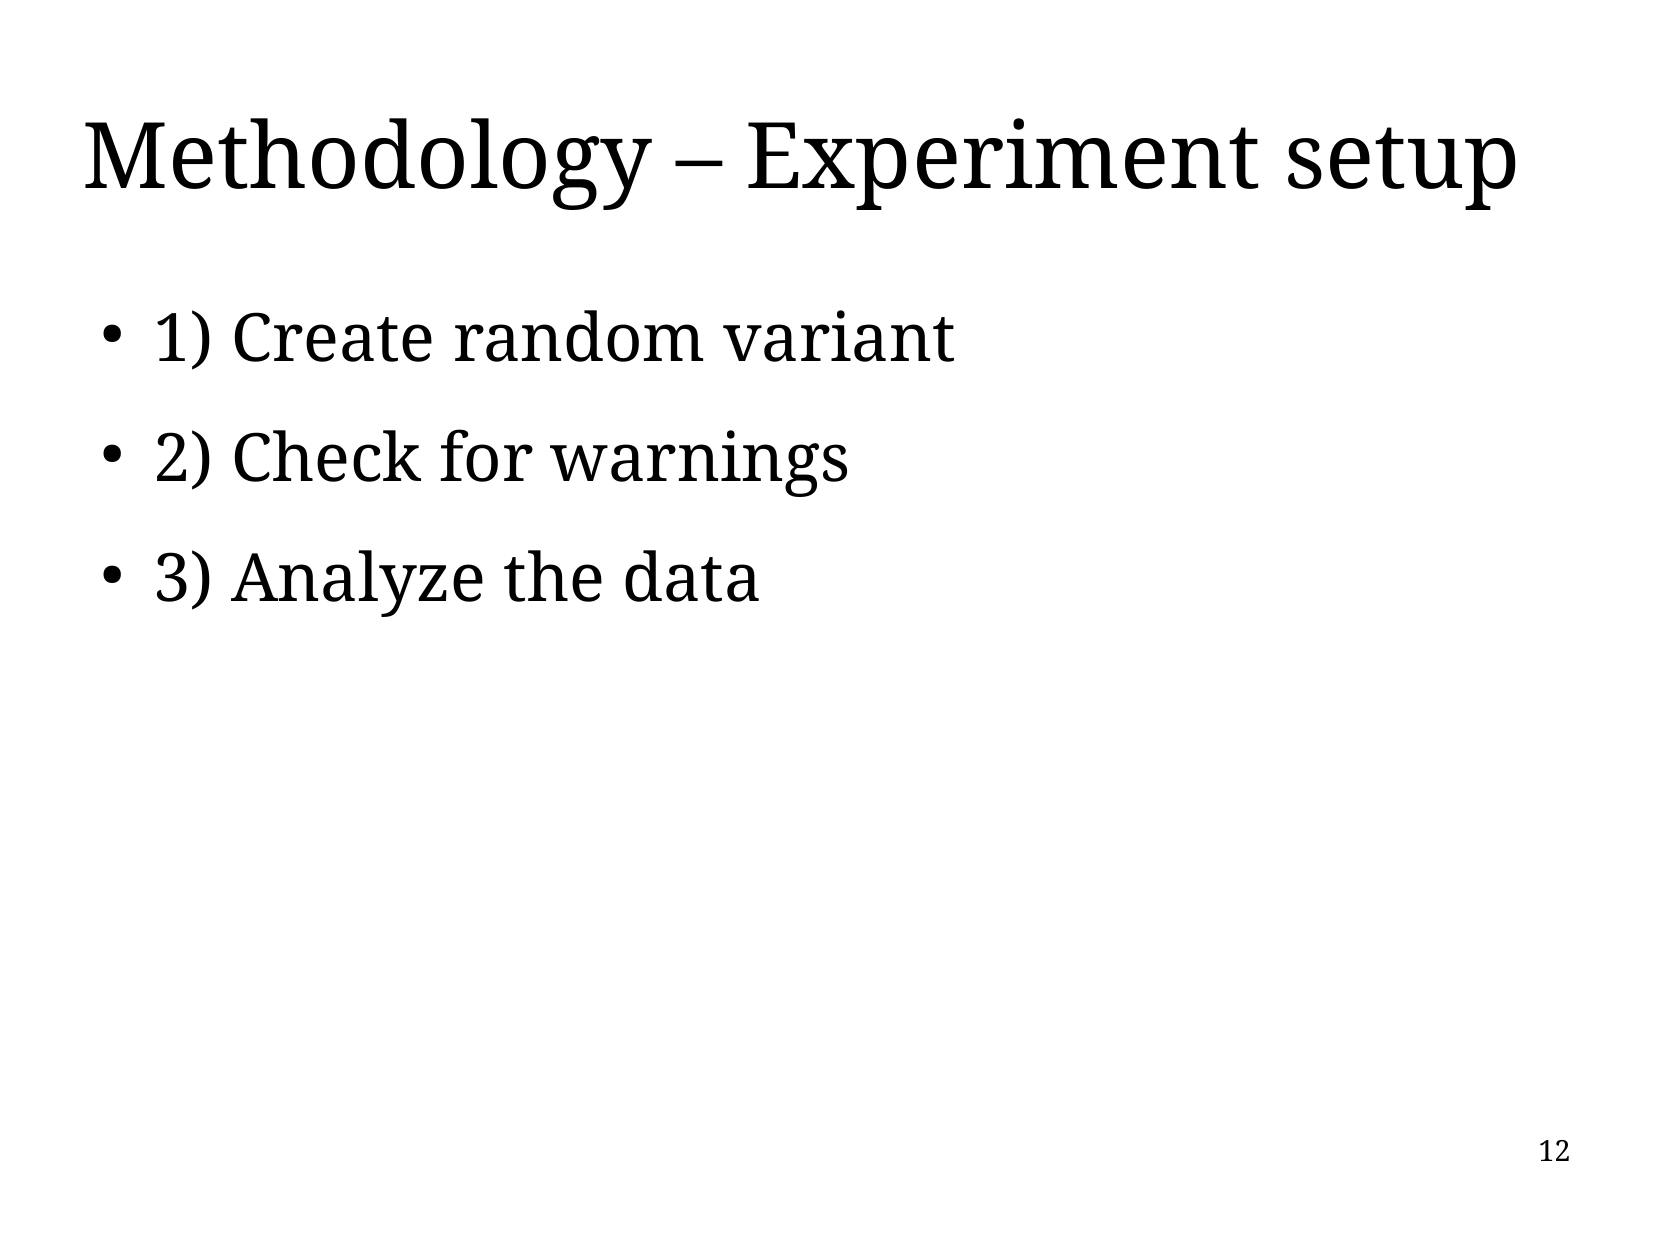

# Methodology – Experiment setup
1) Create random variant
2) Check for warnings
3) Analyze the data
12